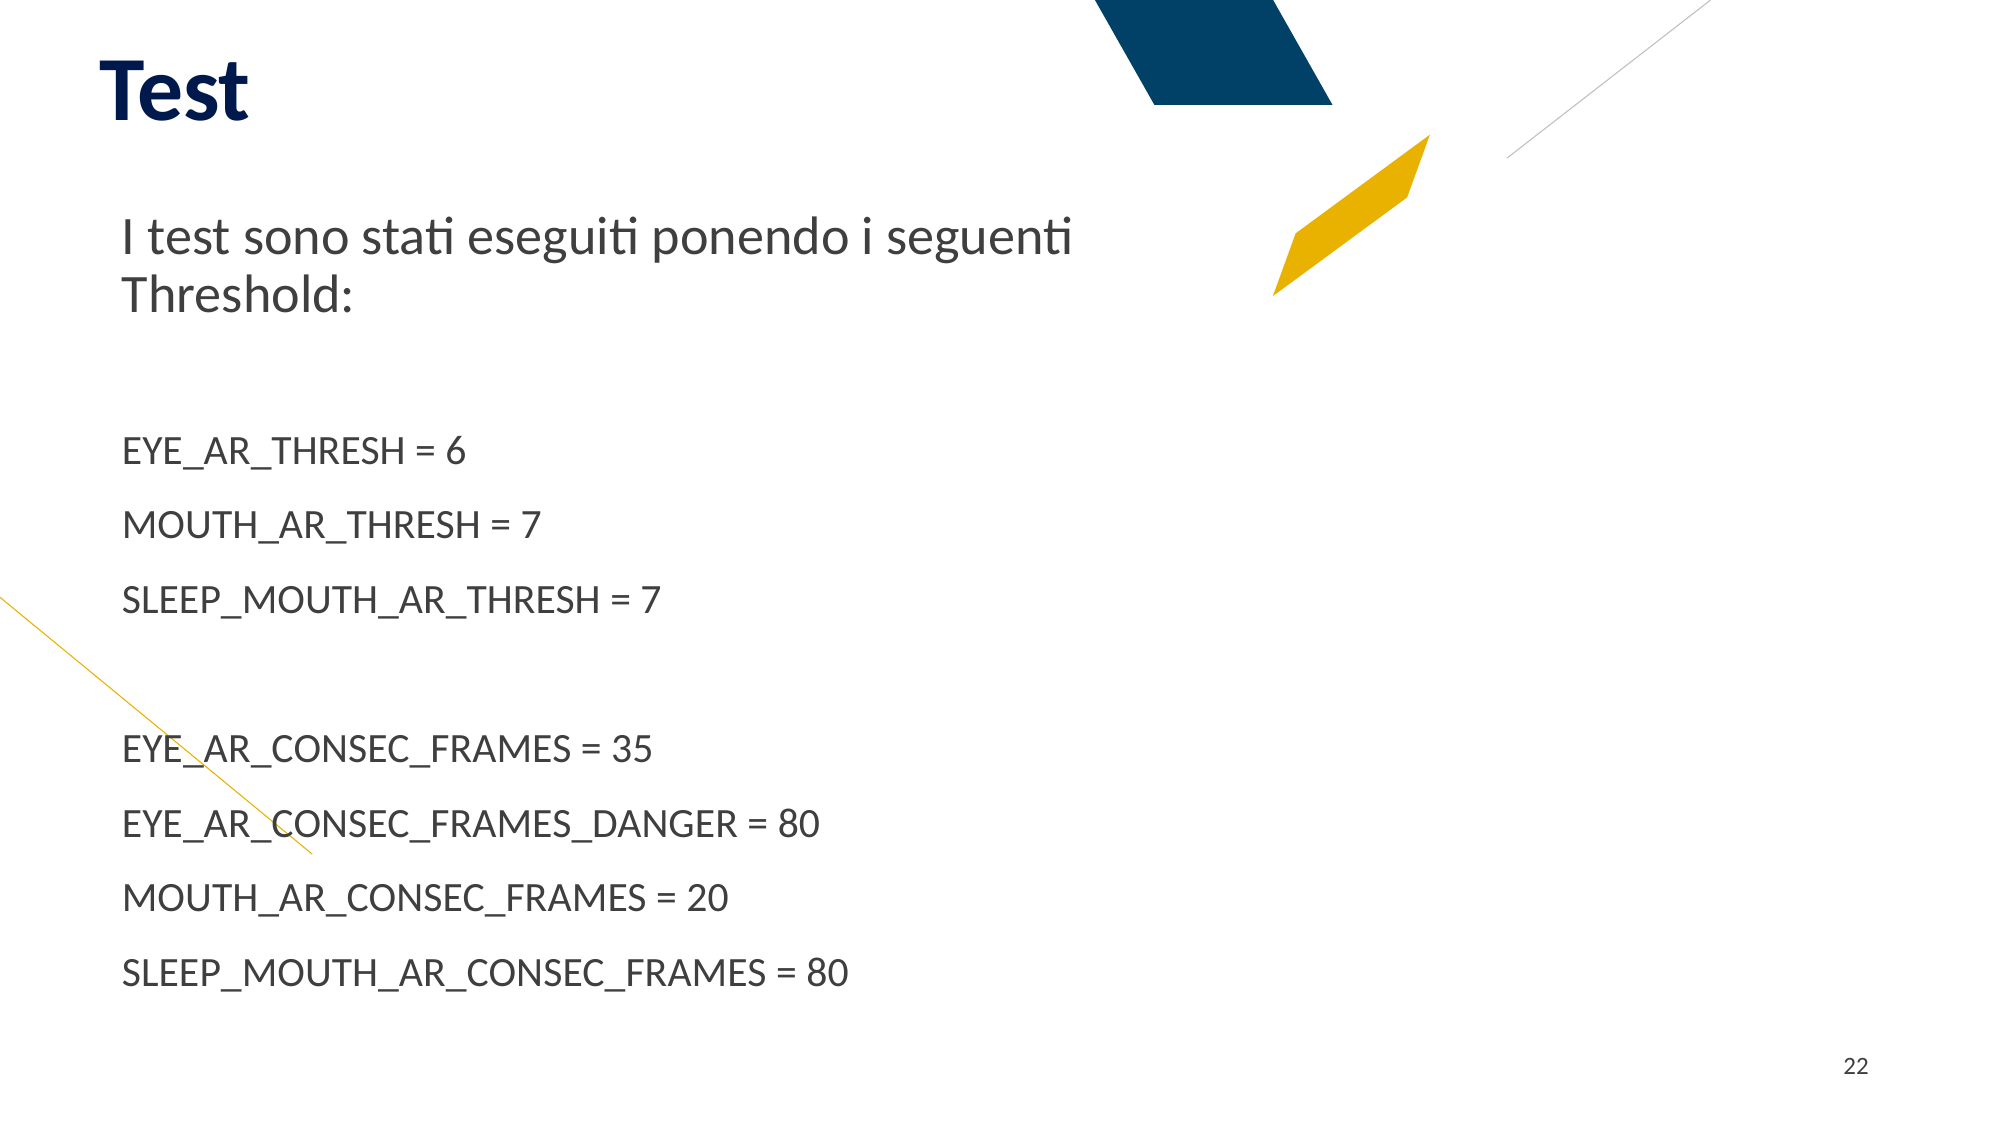

# Test
I test sono stati eseguiti ponendo i seguenti Threshold:
EYE_AR_THRESH = 6
MOUTH_AR_THRESH = 7
SLEEP_MOUTH_AR_THRESH = 7
EYE_AR_CONSEC_FRAMES = 35
EYE_AR_CONSEC_FRAMES_DANGER = 80
MOUTH_AR_CONSEC_FRAMES = 20
SLEEP_MOUTH_AR_CONSEC_FRAMES = 80